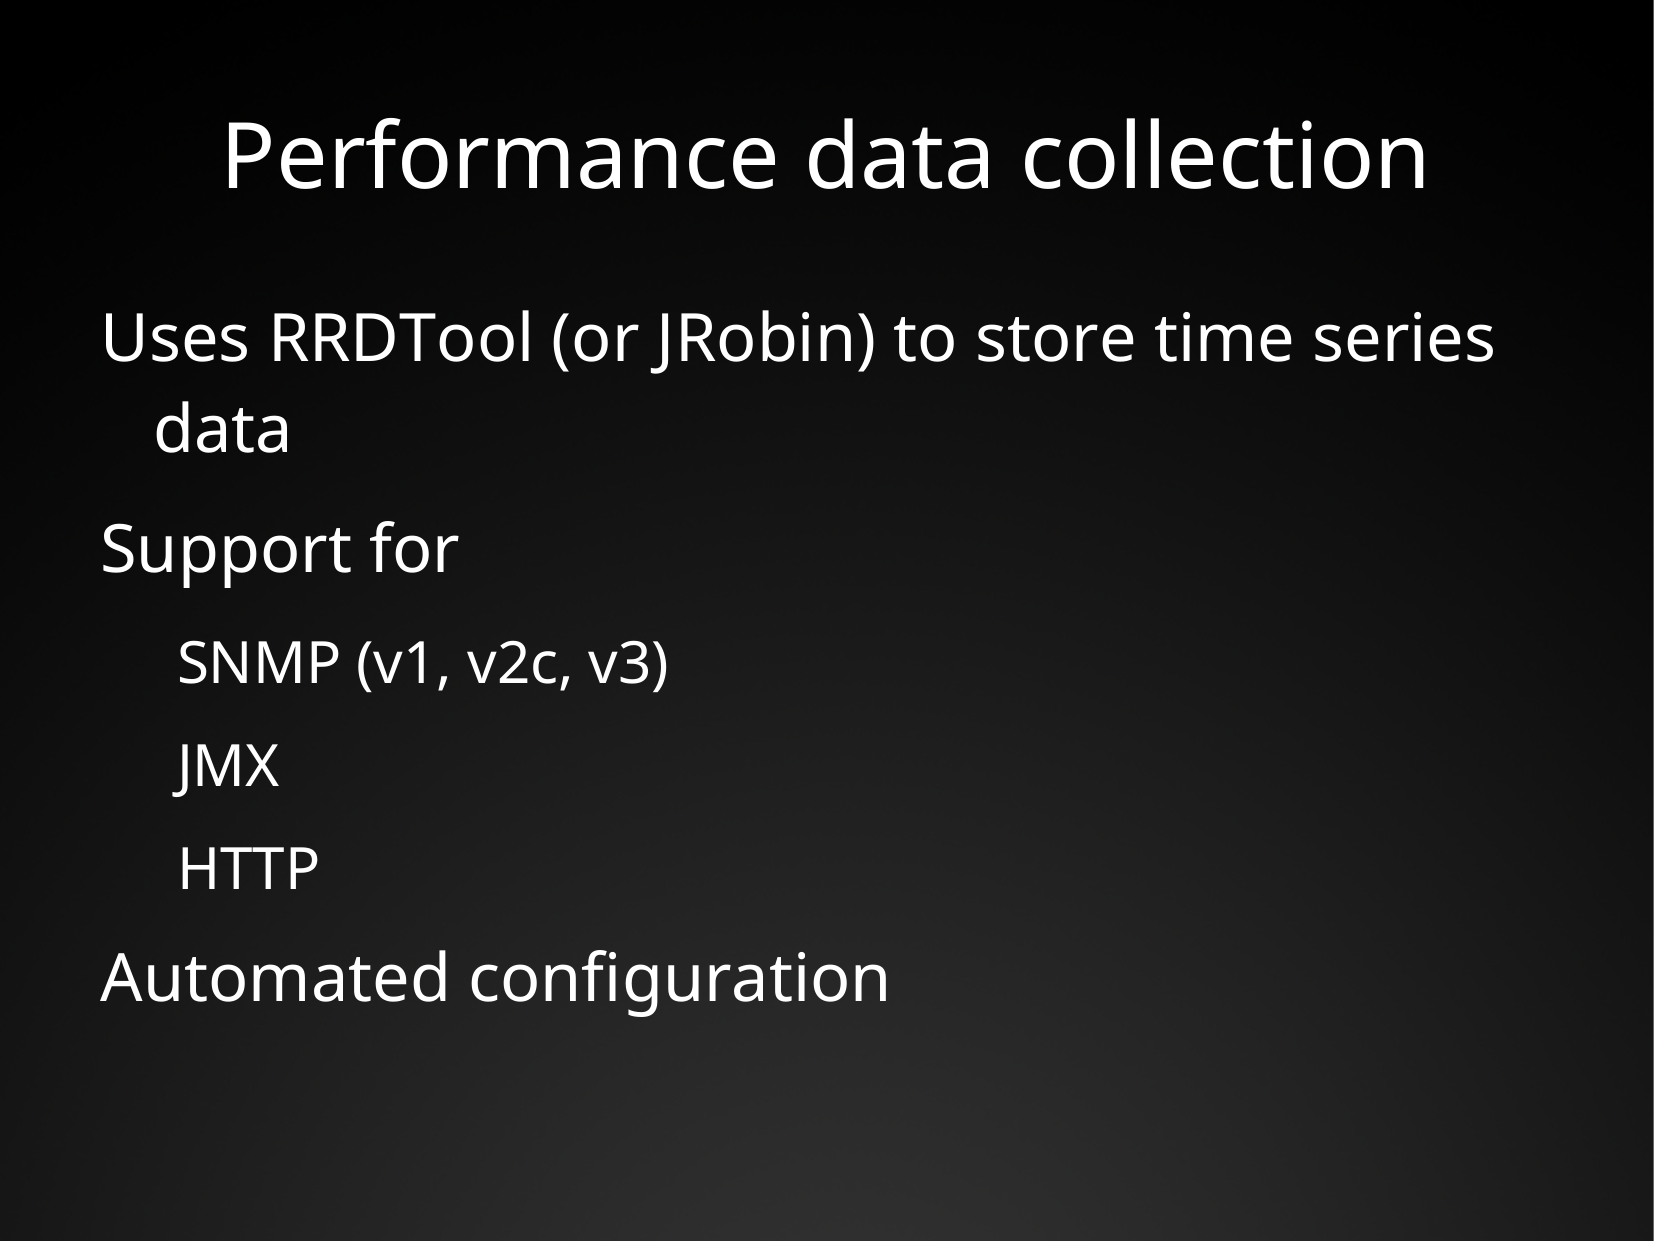

# Performance data collection
Uses RRDTool (or JRobin) to store time series data
Support for
SNMP (v1, v2c, v3)
JMX
HTTP
Automated configuration